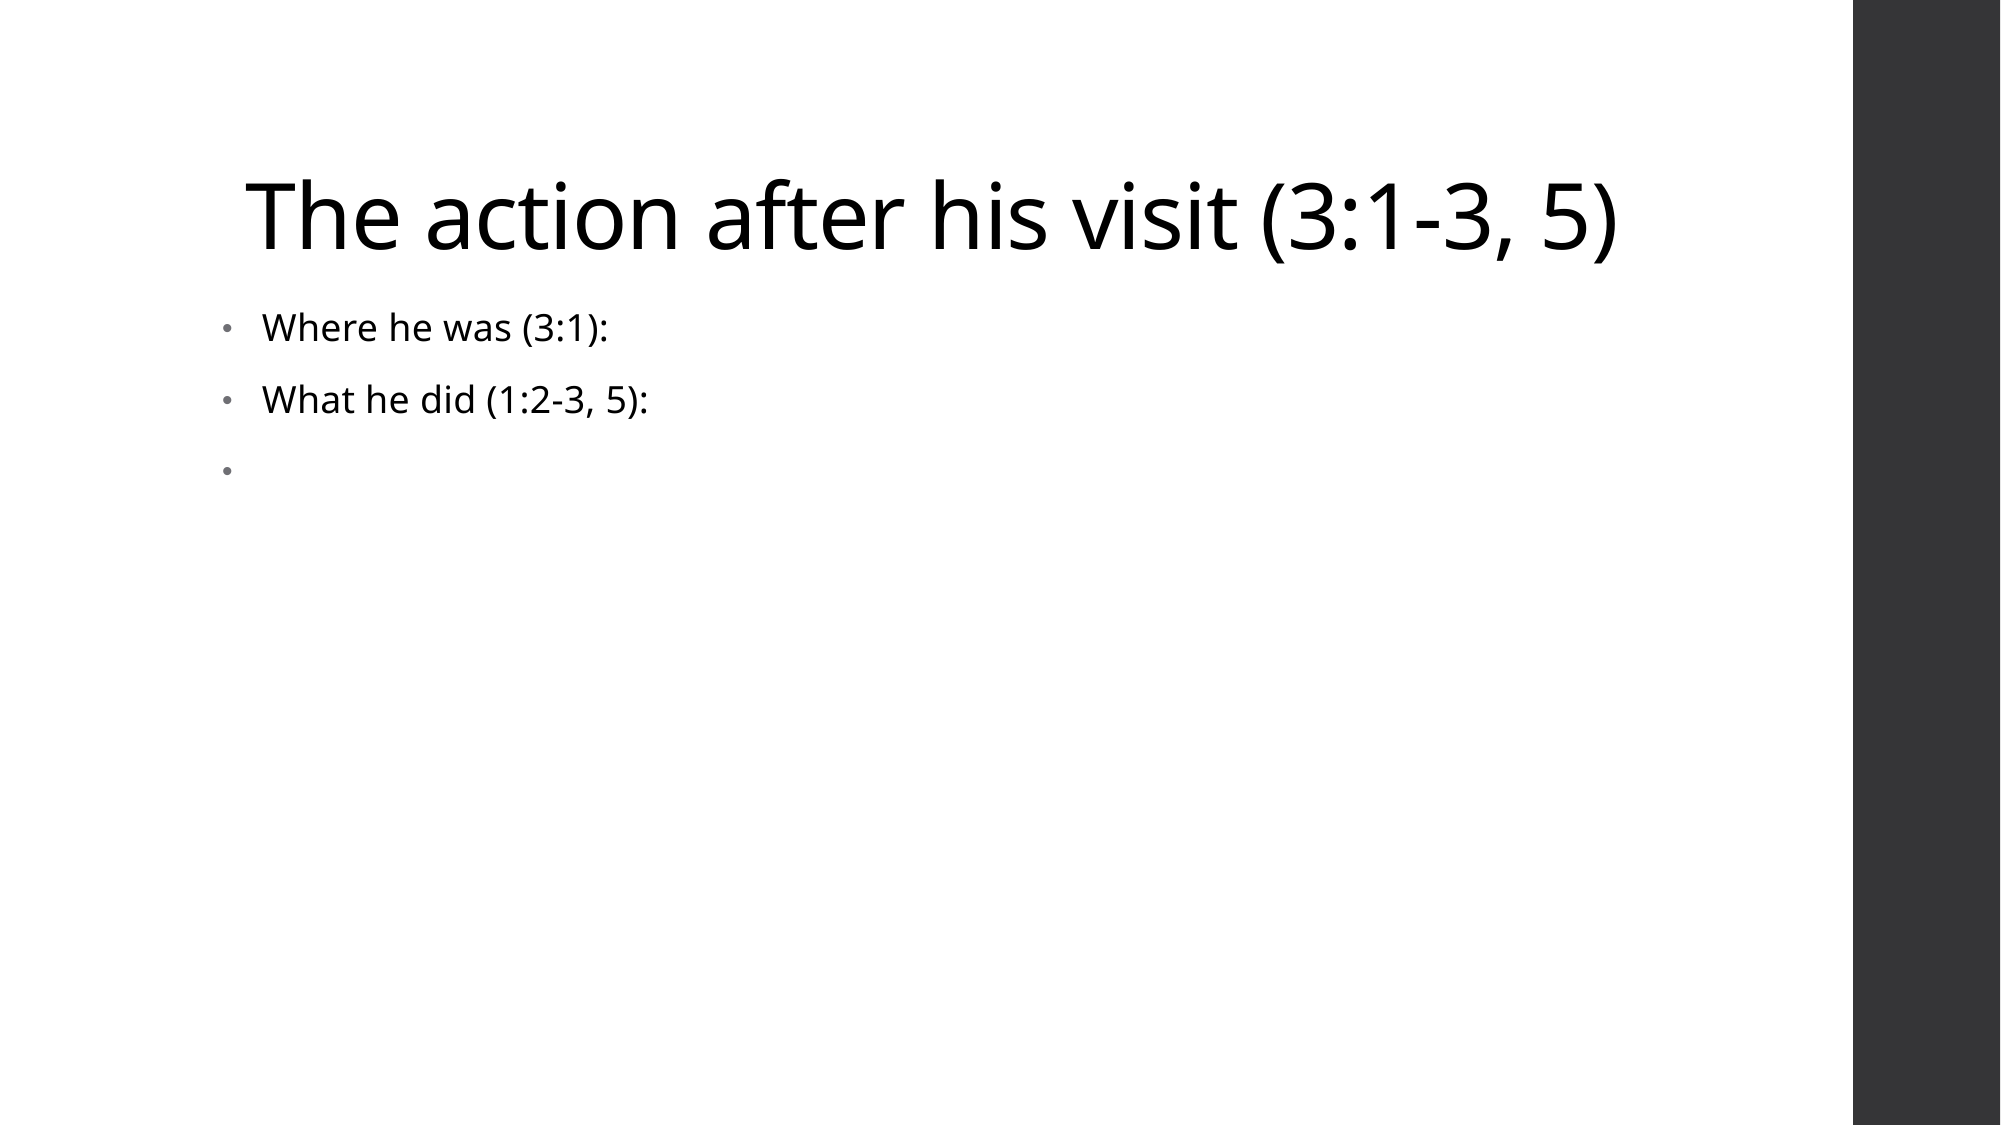

# The action after his visit (3:1-3, 5)
 Where he was (3:1):
 What he did (1:2-3, 5):